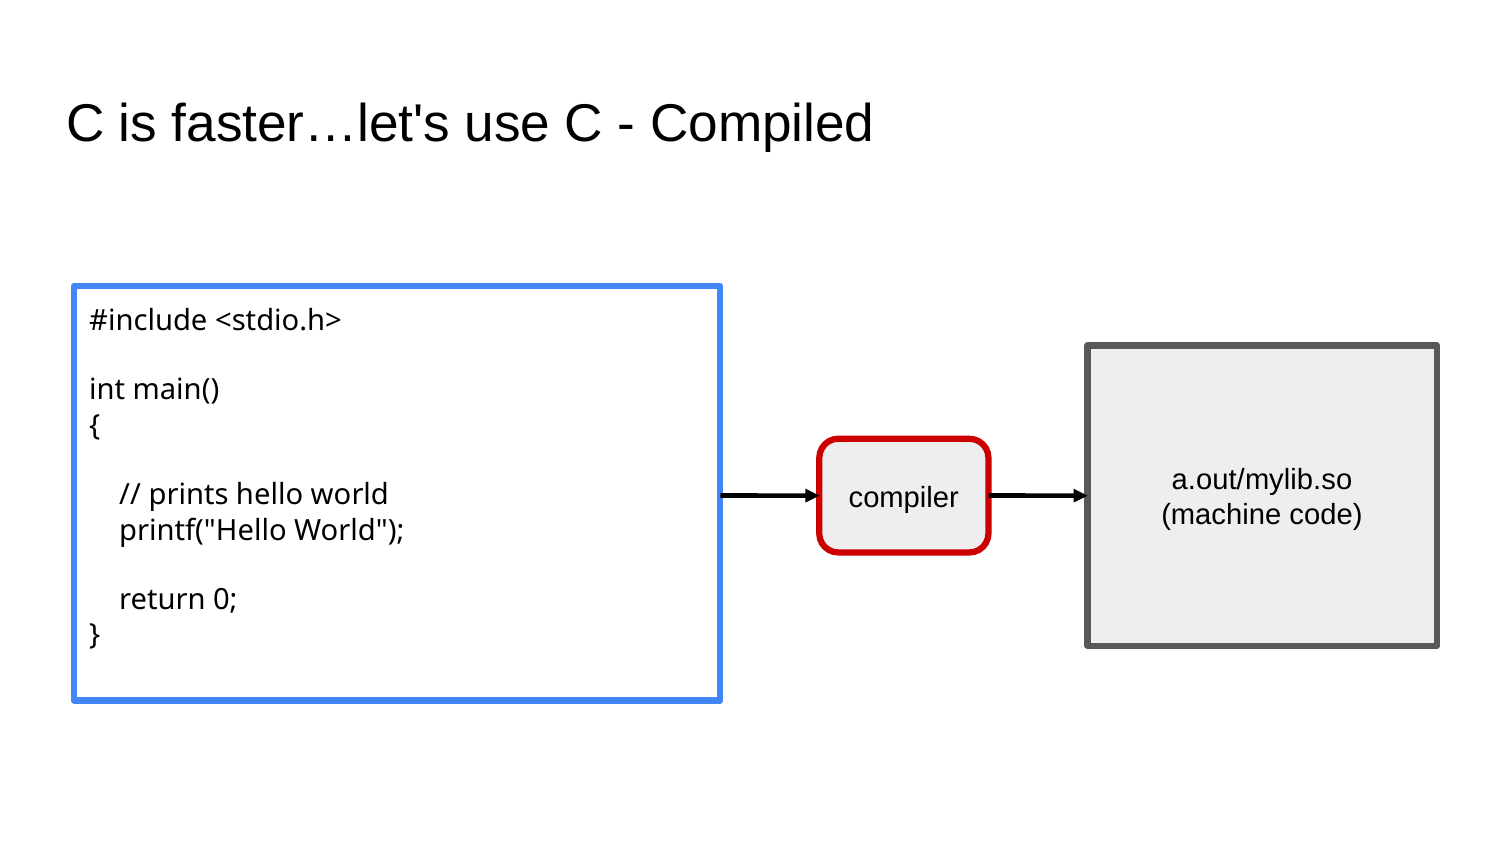

# C is faster…let's use C - Compiled
#include <stdio.h>
int main()
{
 // prints hello world
 printf("Hello World");
 return 0;
}
a.out/mylib.so
(machine code)
compiler